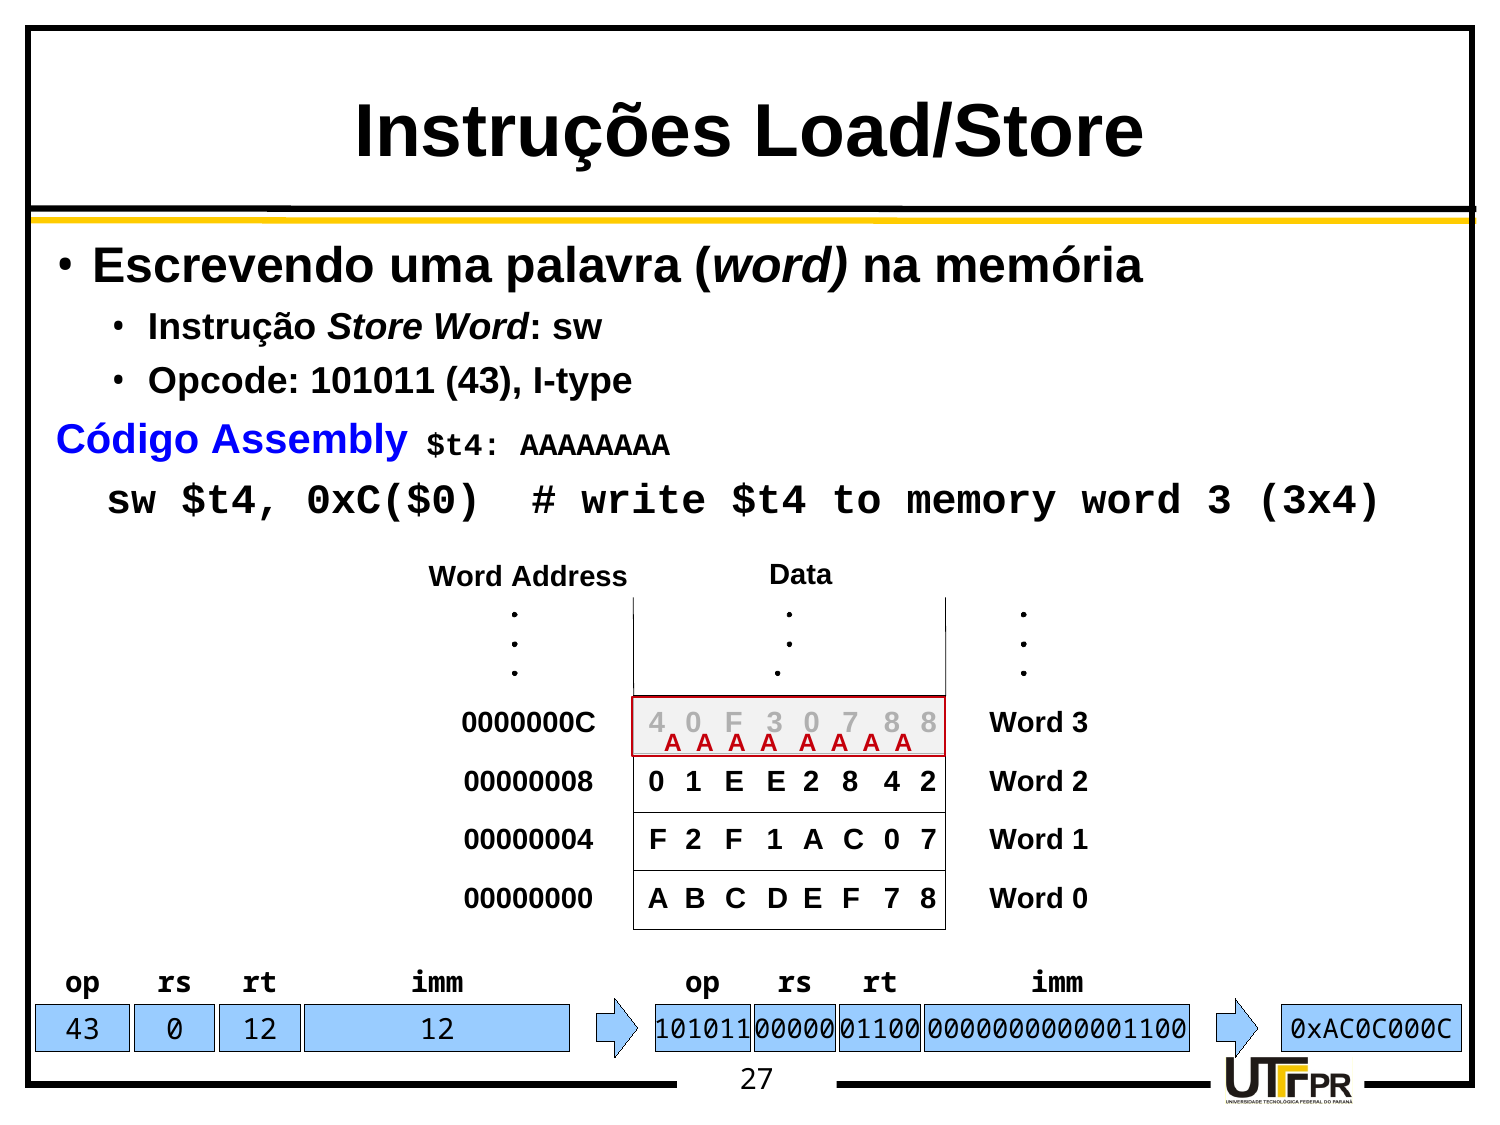

Instruções Load/Store
# Escrevendo uma palavra (word) na memória
Instrução Store Word: sw
Opcode: 101011 (43), I-type
Código Assembly
 sw $t4, 0xC($0) # write $t4 to memory word 3 (3x4)
$t4: AAAAAAAA
Data
Word Address
0000000C
4
0
F
3
0
7
8
8
Word 3
00000008
Word 2
0
1
E
E
2
8
4
2
00000004
F
2
F
1
A
C
0
7
Word 1
00000000
A
B
C
D
E
F
7
8
Word 0
A A A A A A A A
op
rs
rt
imm
op
rs
rt
imm
43
0
12
12
101011
00000
01100
0000000000001100
0xAC0C000C